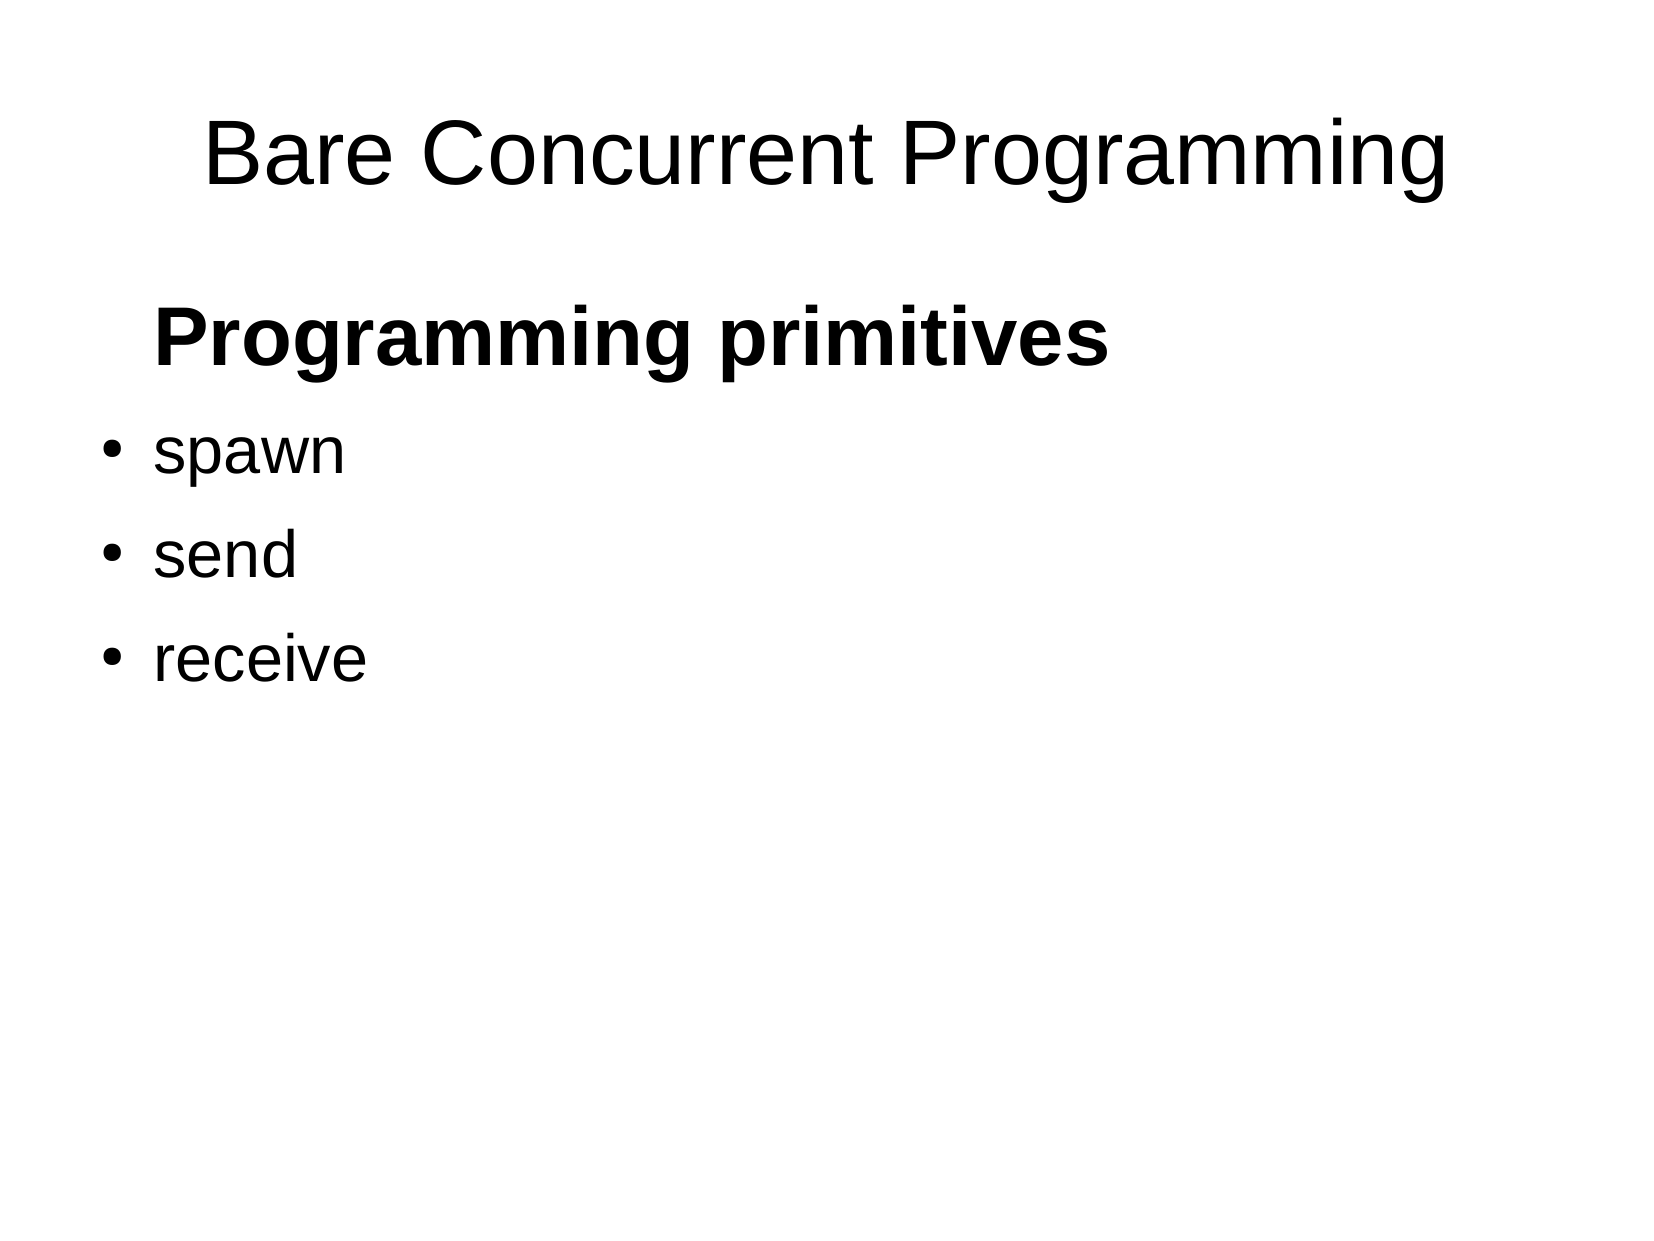

# Bare Concurrent Programming
Programming primitives
spawn
send
receive